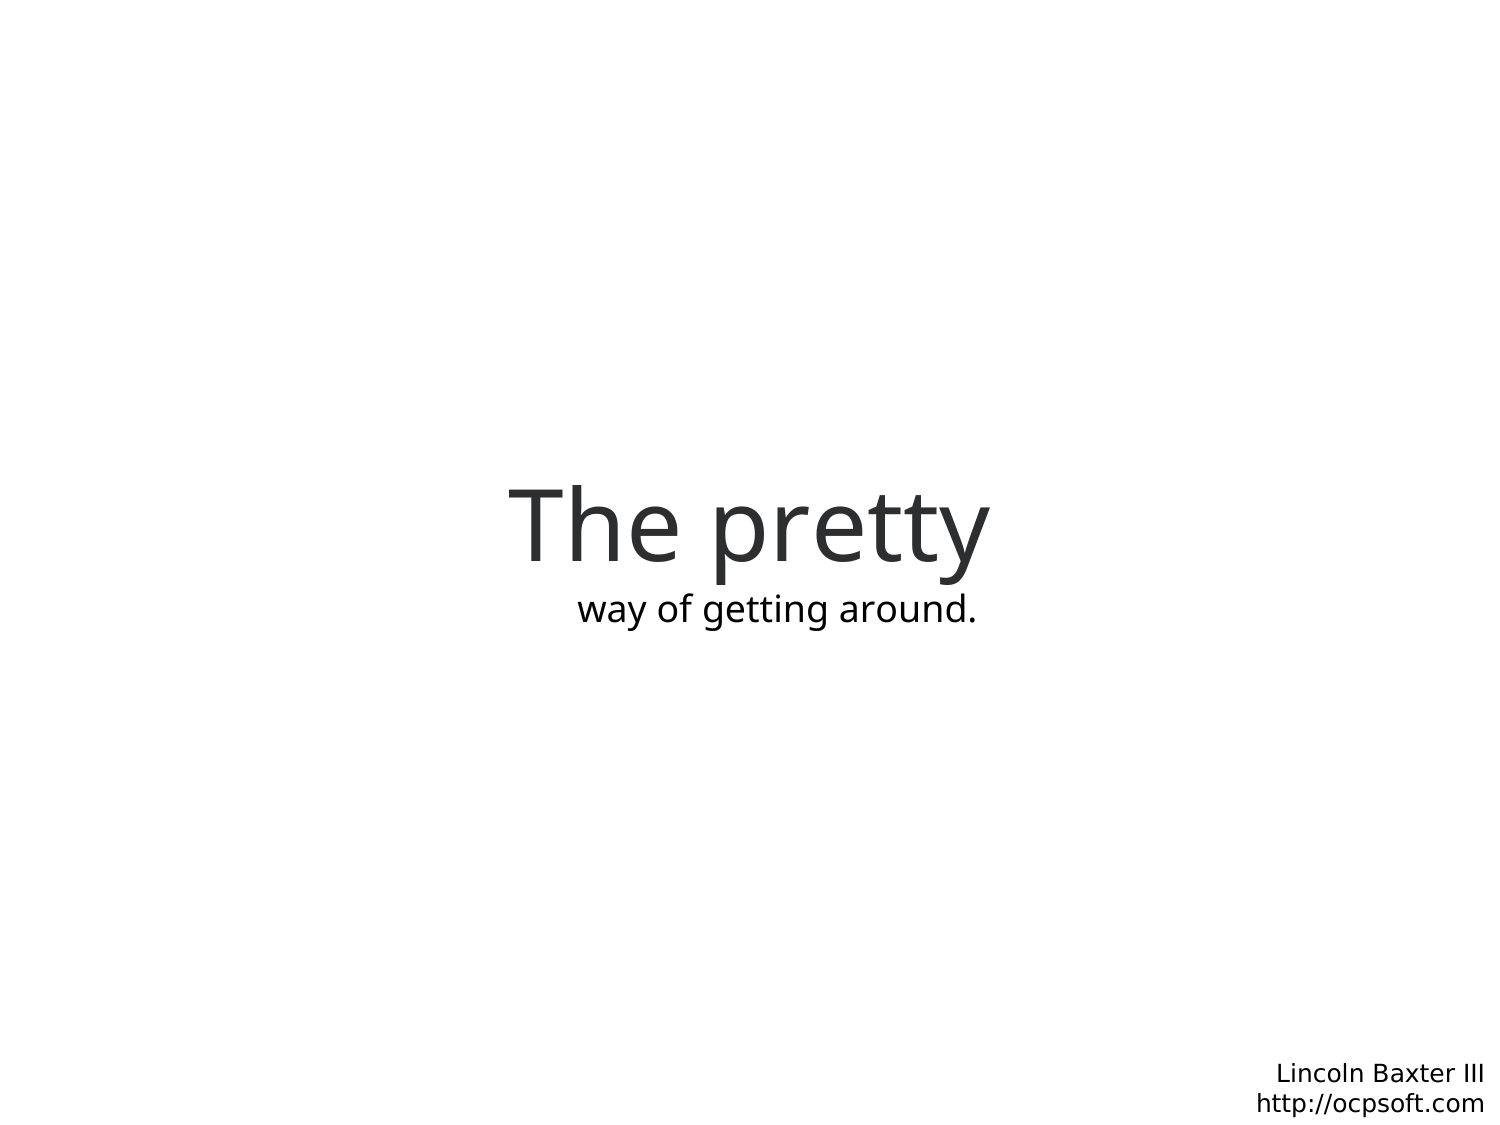

# The pretty
way of getting around.